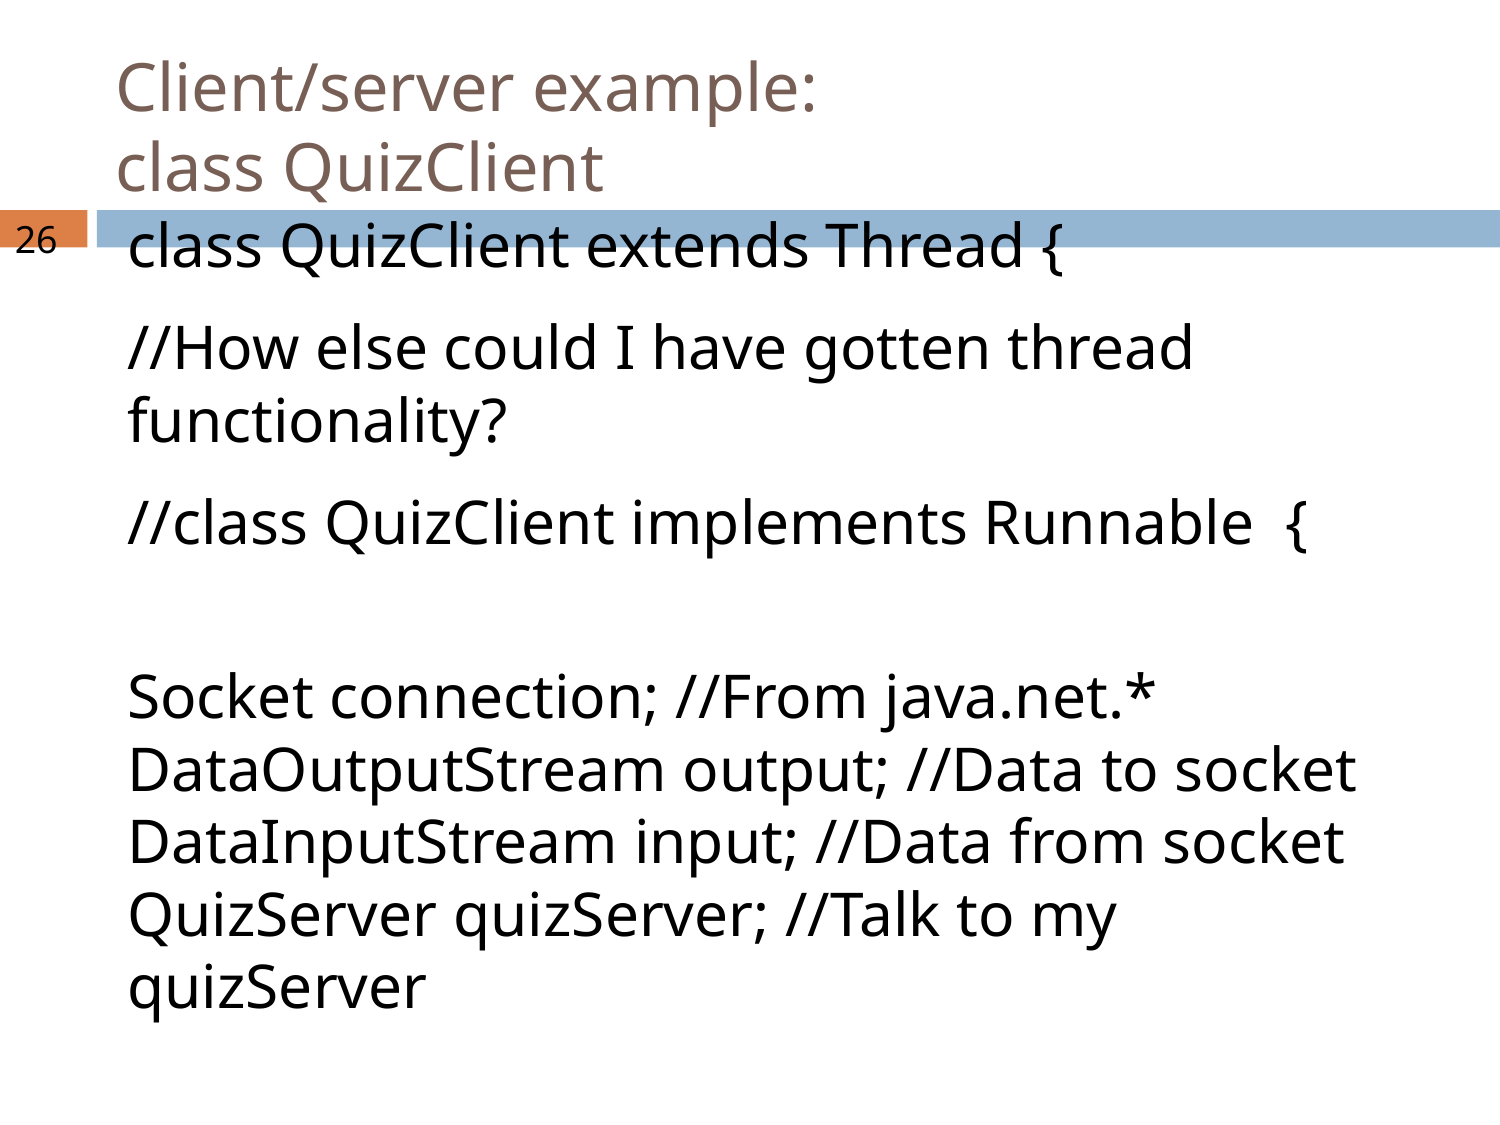

# Client/server example: class QuizClient
class QuizClient extends Thread {
//How else could I have gotten thread functionality?
//class QuizClient implements Runnable {
Socket connection; //From java.net.*
DataOutputStream output; //Data to socket
DataInputStream input; //Data from socket
QuizServer quizServer; //Talk to my quizServer